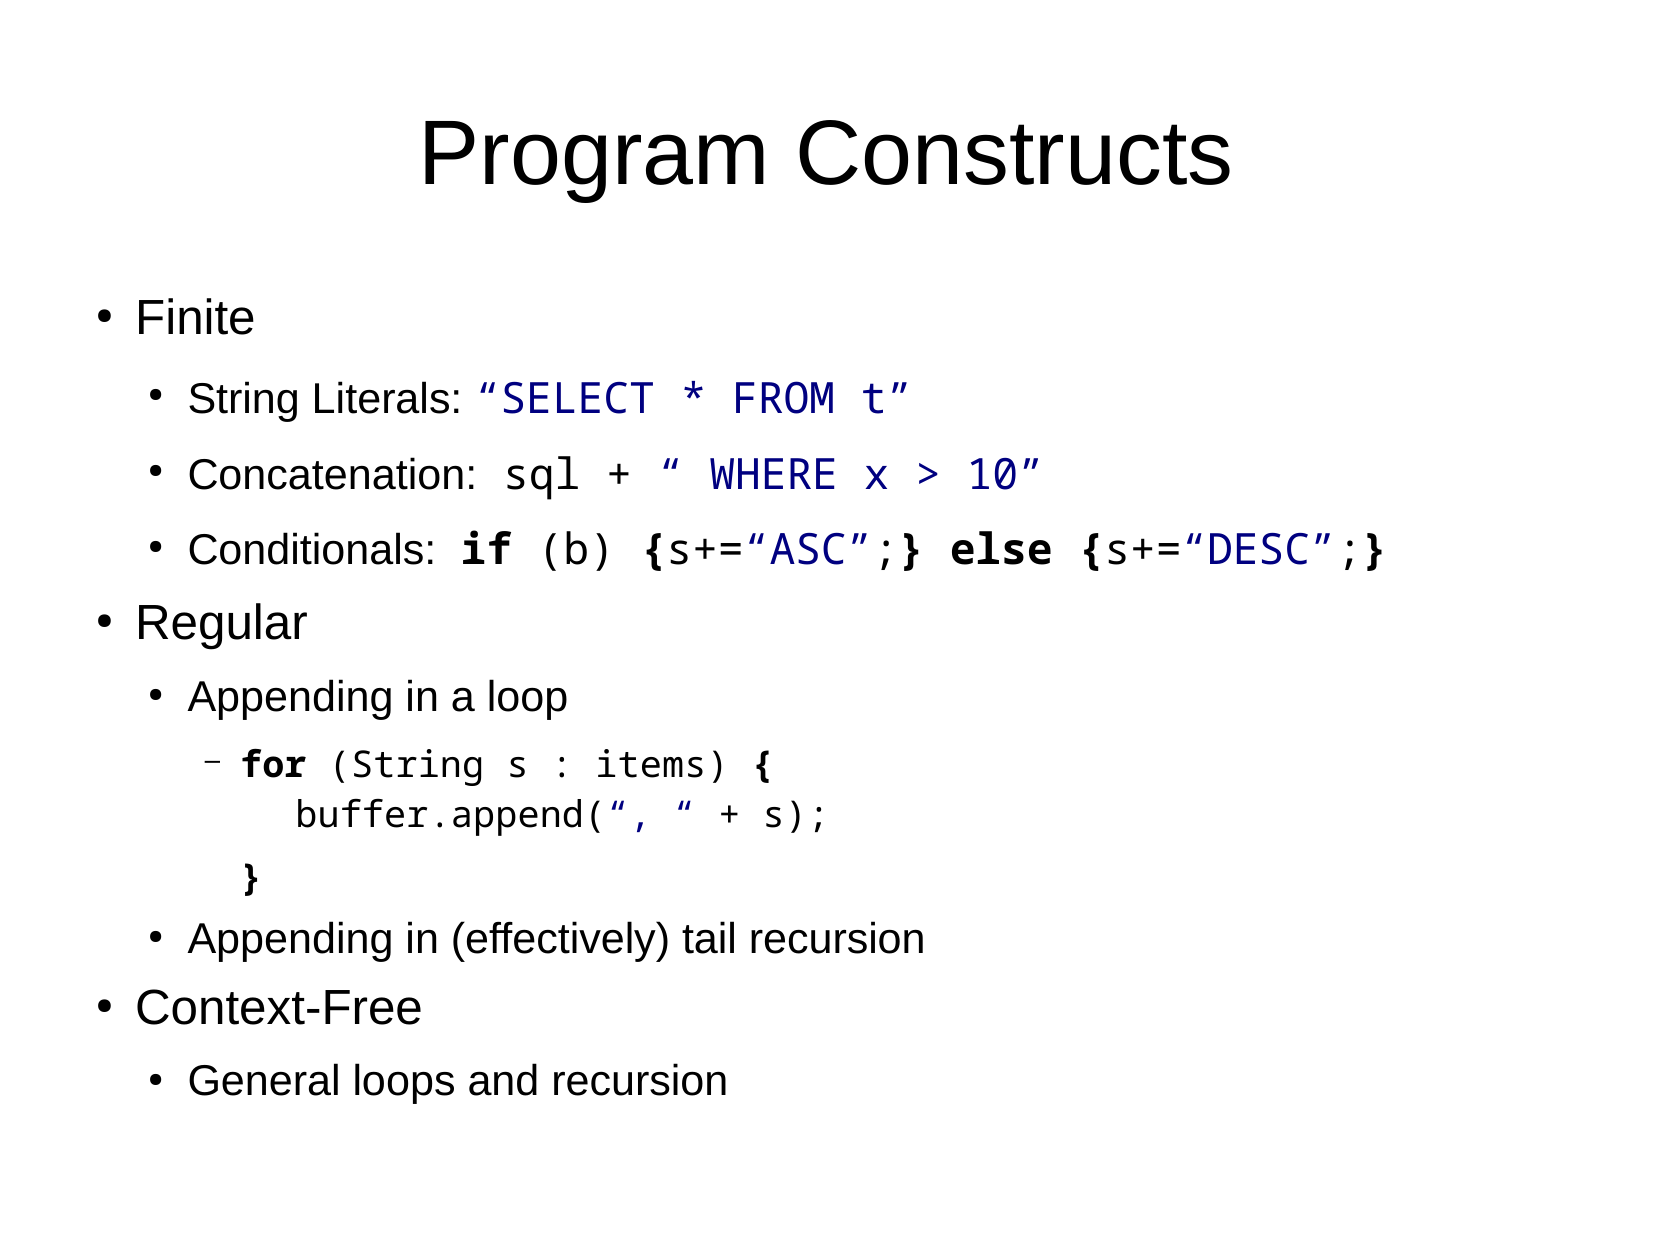

# Program Constructs
Finite
String Literals: “SELECT * FROM t”
Concatenation: sql + “ WHERE x > 10”
Conditionals: if (b) {s+=“ASC”;} else {s+=“DESC”;}
Regular
Appending in a loop
for (String s : items) {
	buffer.append(“, “ + s);
}
Appending in (effectively) tail recursion
Context-Free
General loops and recursion